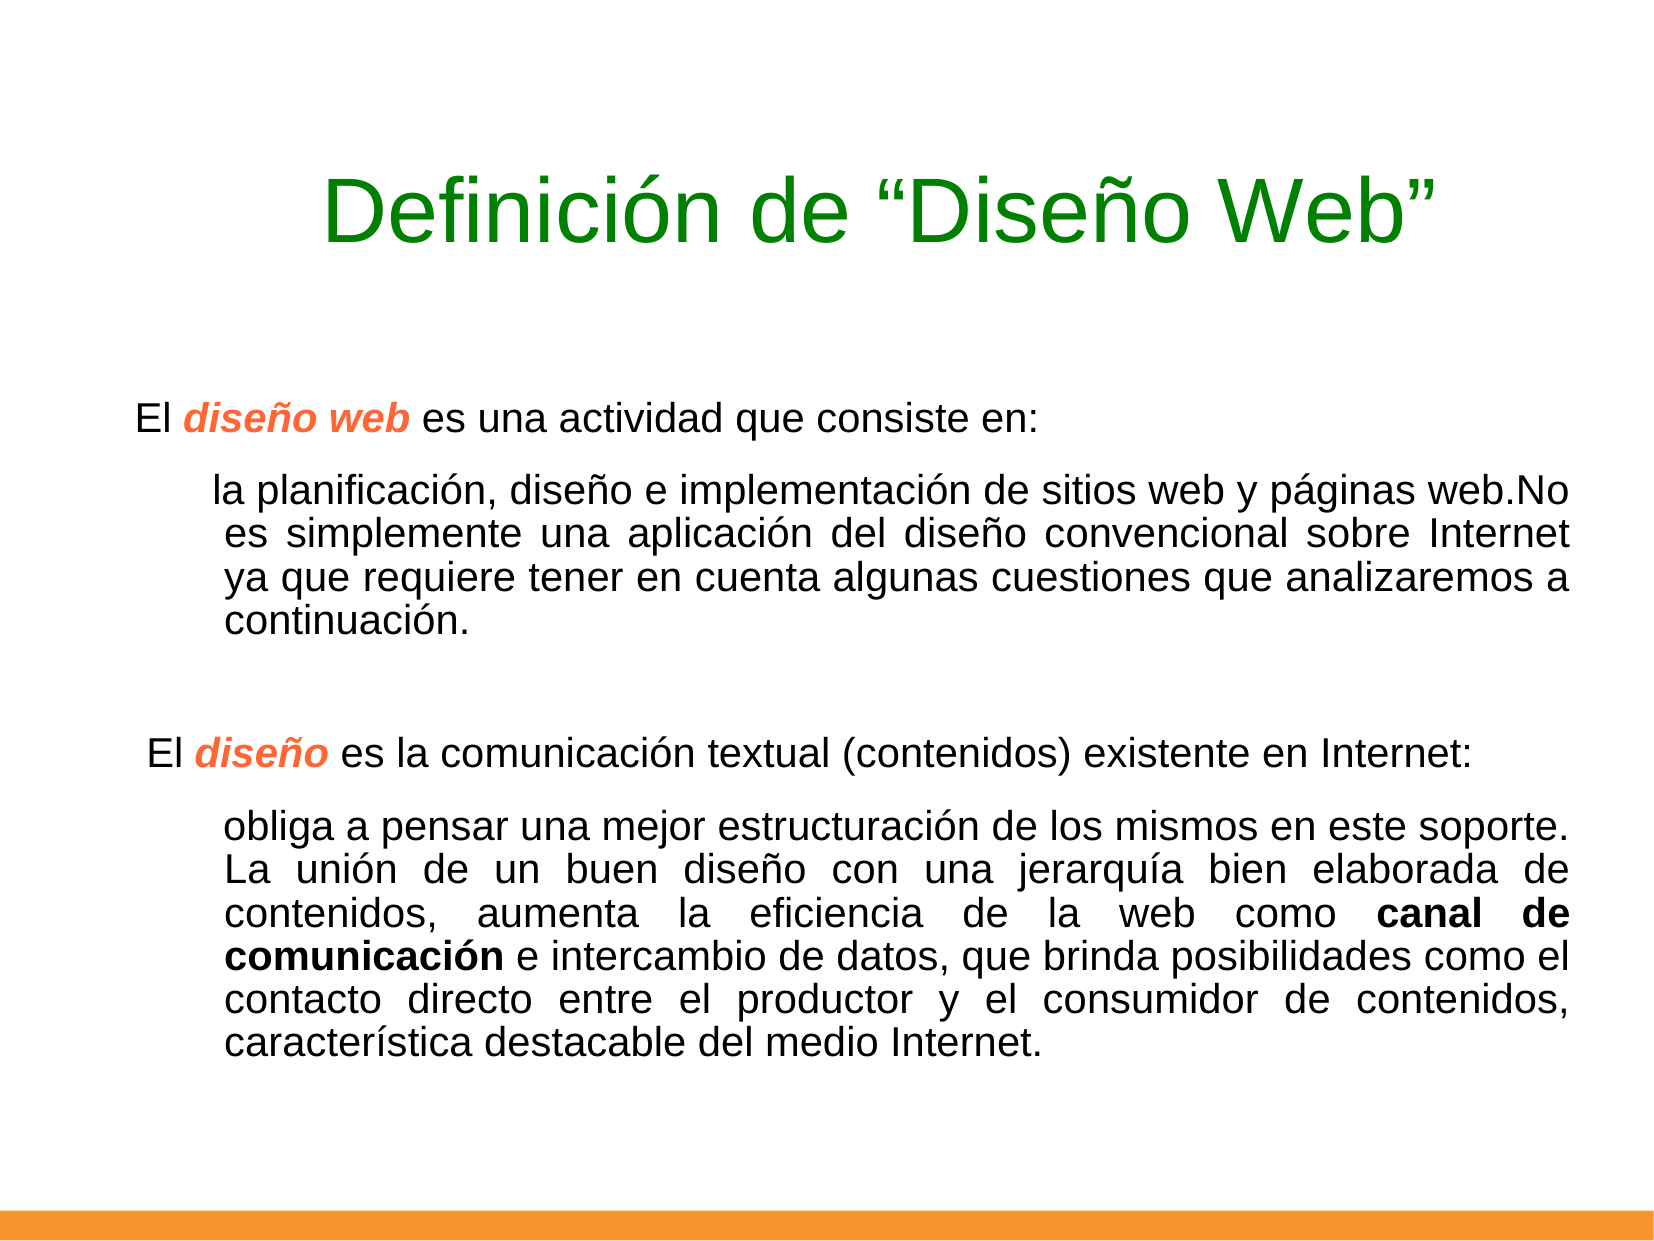

# Definición de “Diseño Web”
 El diseño web es una actividad que consiste en:
 la planificación, diseño e implementación de sitios web y páginas web.No es simplemente una aplicación del diseño convencional sobre Internet ya que requiere tener en cuenta algunas cuestiones que analizaremos a continuación.
 El diseño es la comunicación textual (contenidos) existente en Internet:
 obliga a pensar una mejor estructuración de los mismos en este soporte. La unión de un buen diseño con una jerarquía bien elaborada de contenidos, aumenta la eficiencia de la web como canal de comunicación e intercambio de datos, que brinda posibilidades como el contacto directo entre el productor y el consumidor de contenidos, característica destacable del medio Internet.